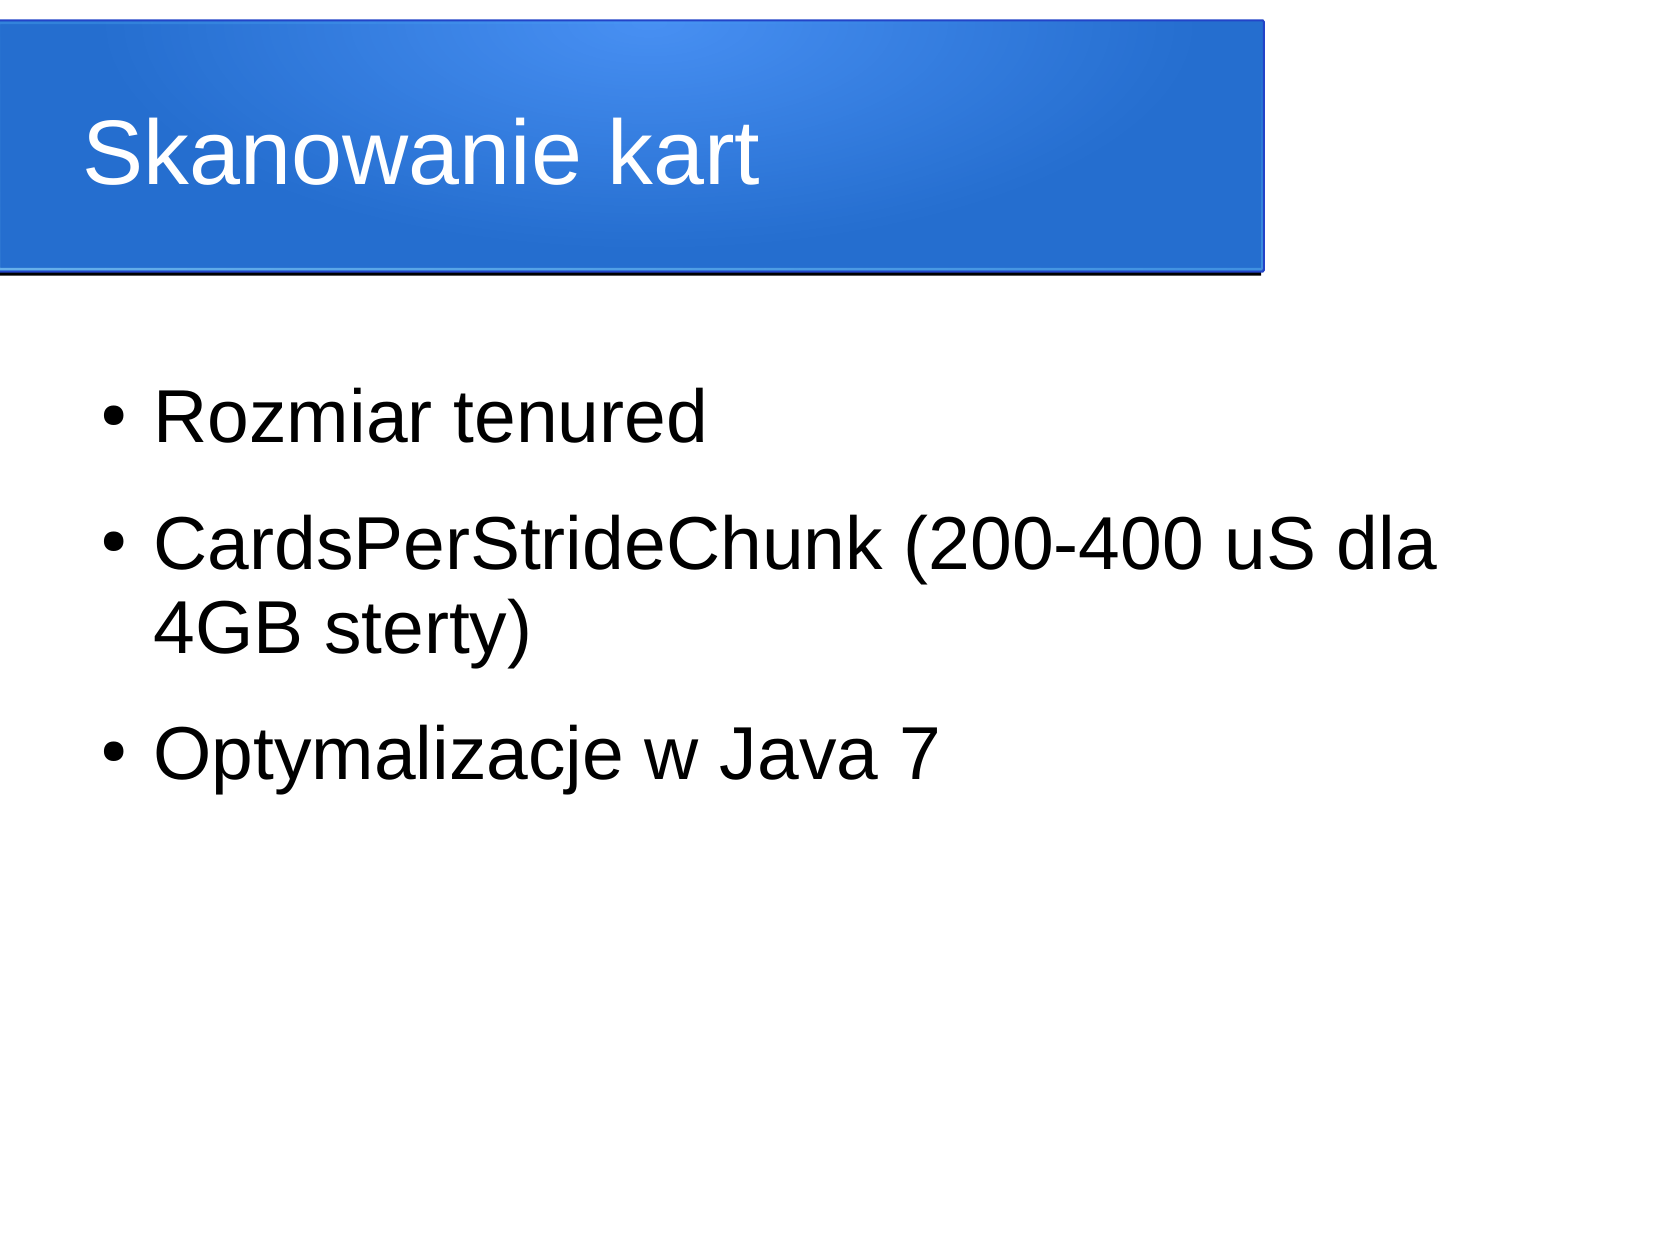

# Skanowanie kart
Rozmiar tenured
CardsPerStrideChunk (200-400 uS dla 4GB sterty)
Optymalizacje w Java 7